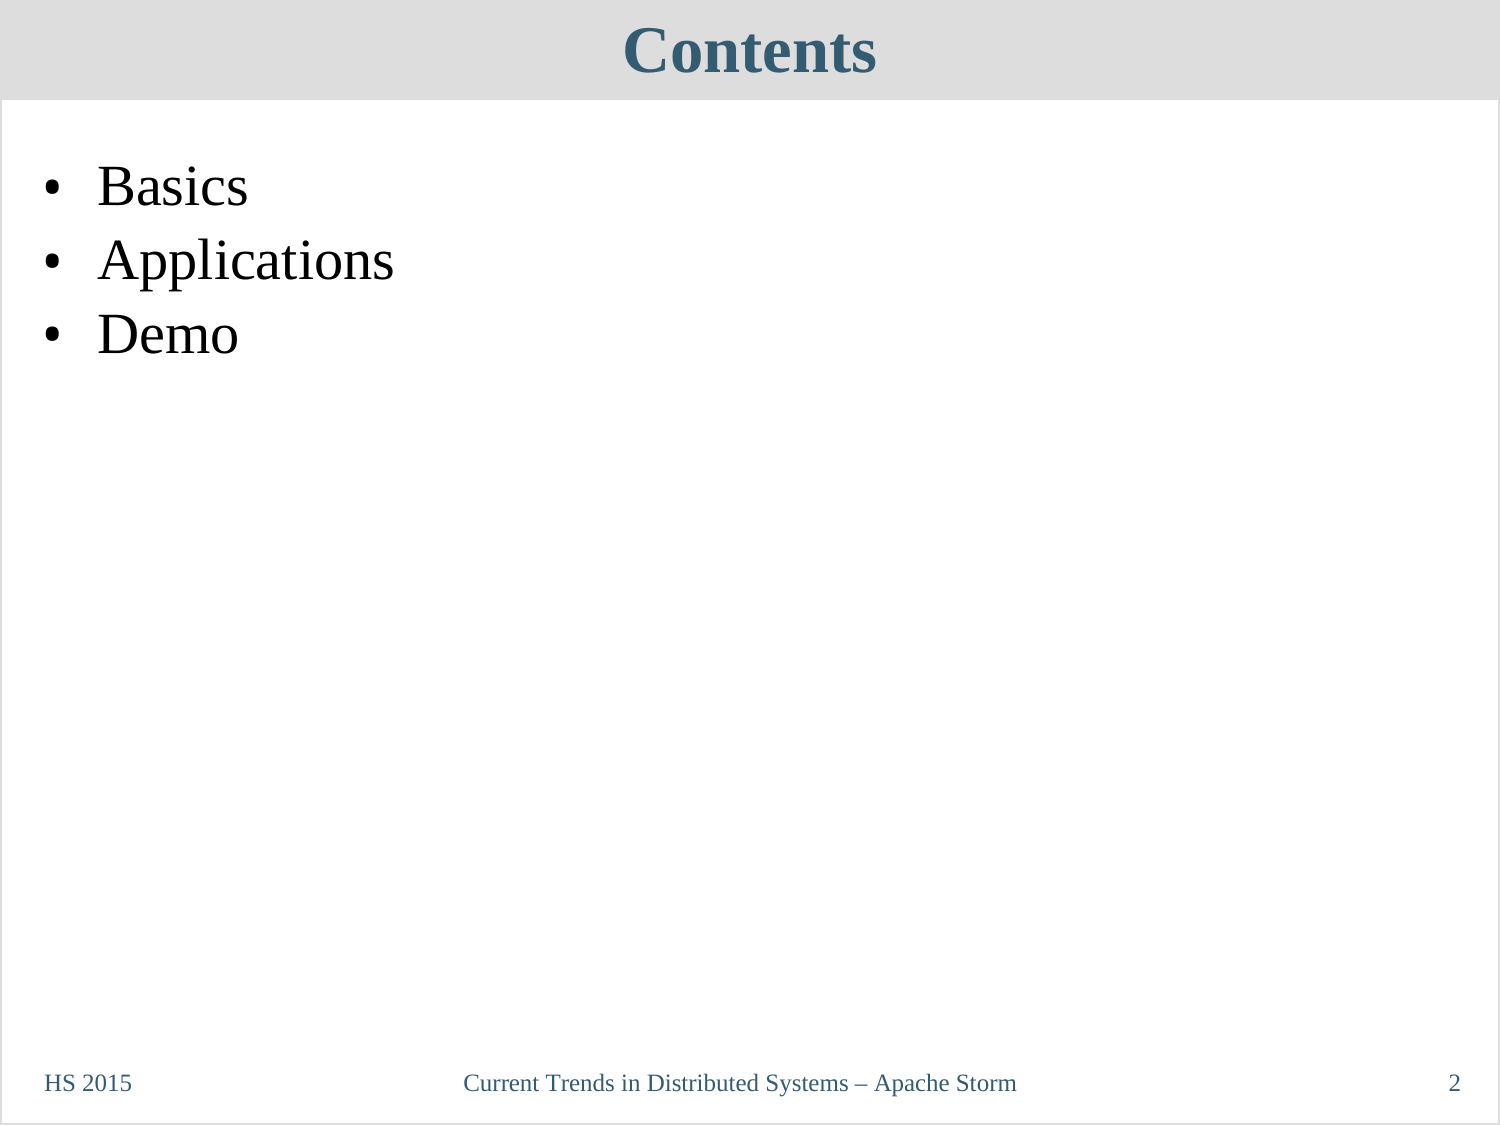

# Contents
Basics
Applications
Demo
HS 2015
Current Trends in Distributed Systems – Apache Storm